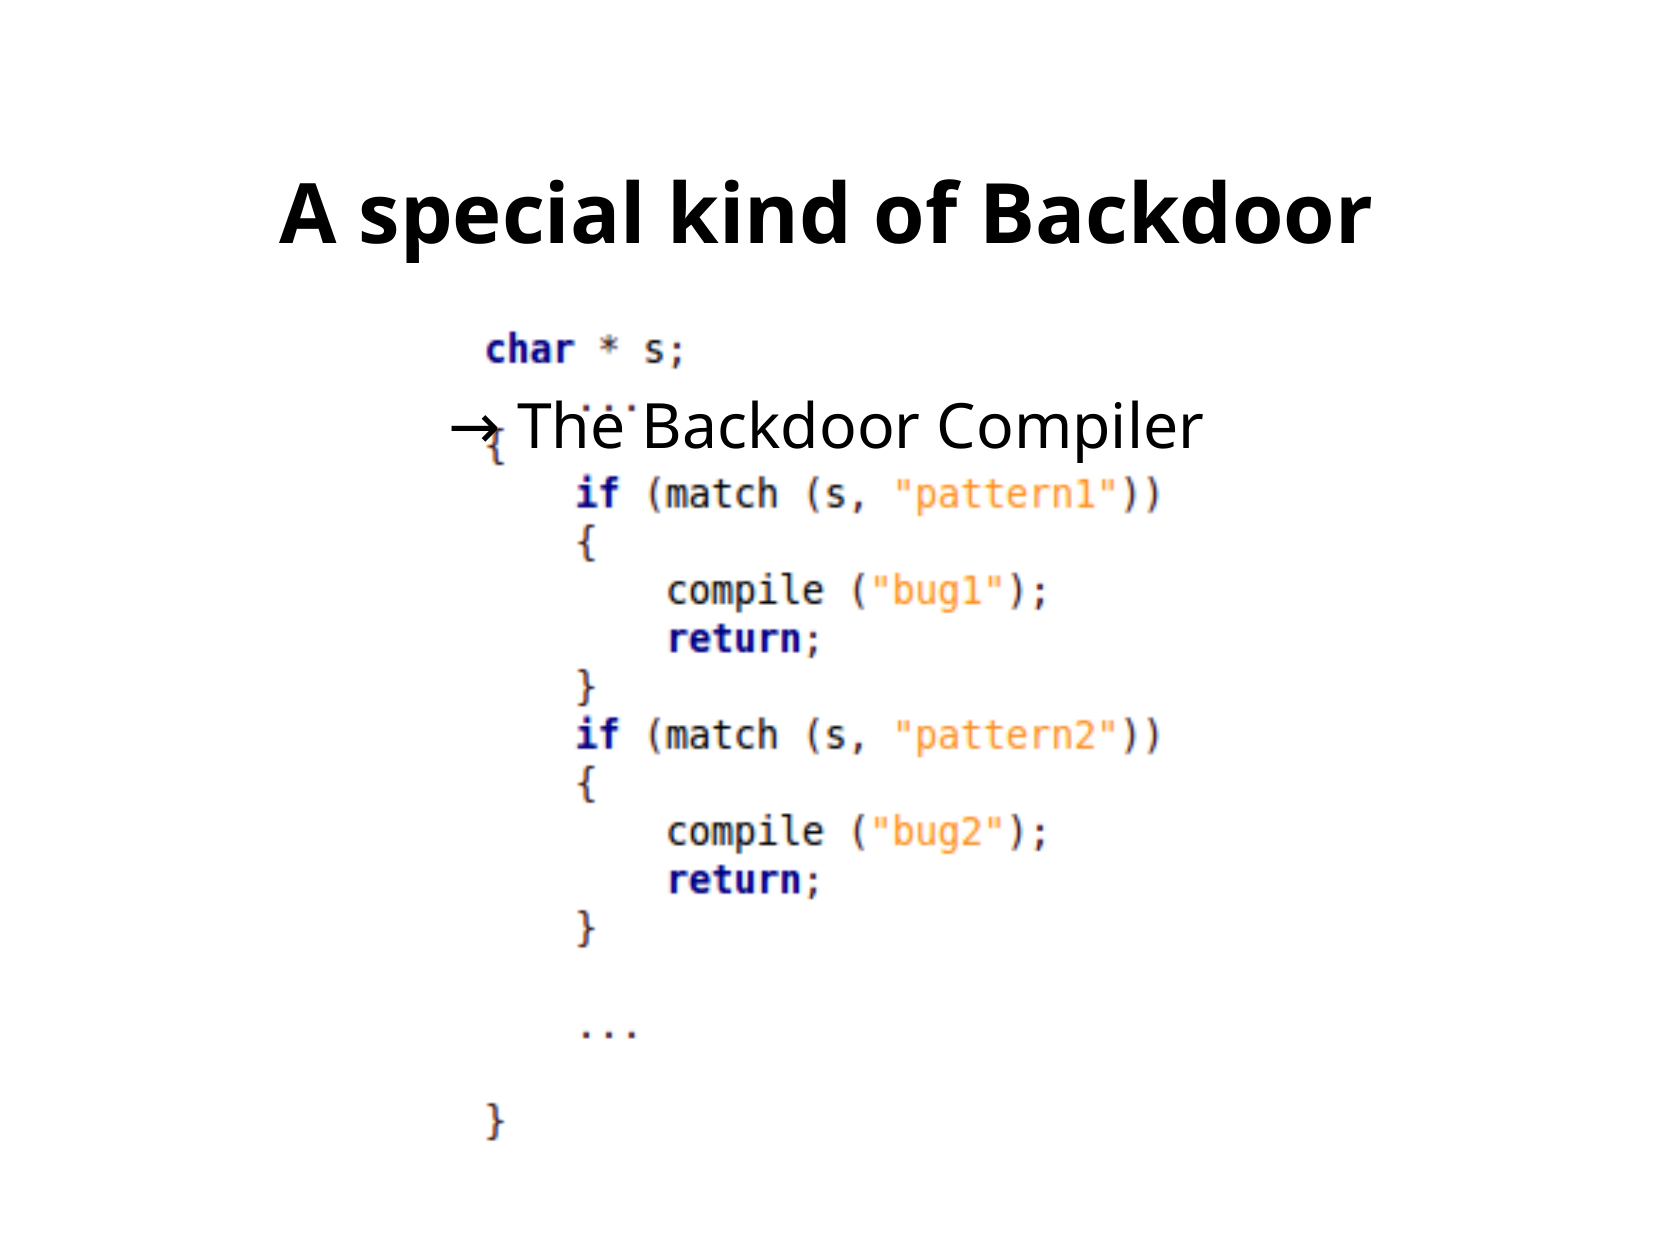

A special kind of Backdoor
→ The Backdoor Compiler